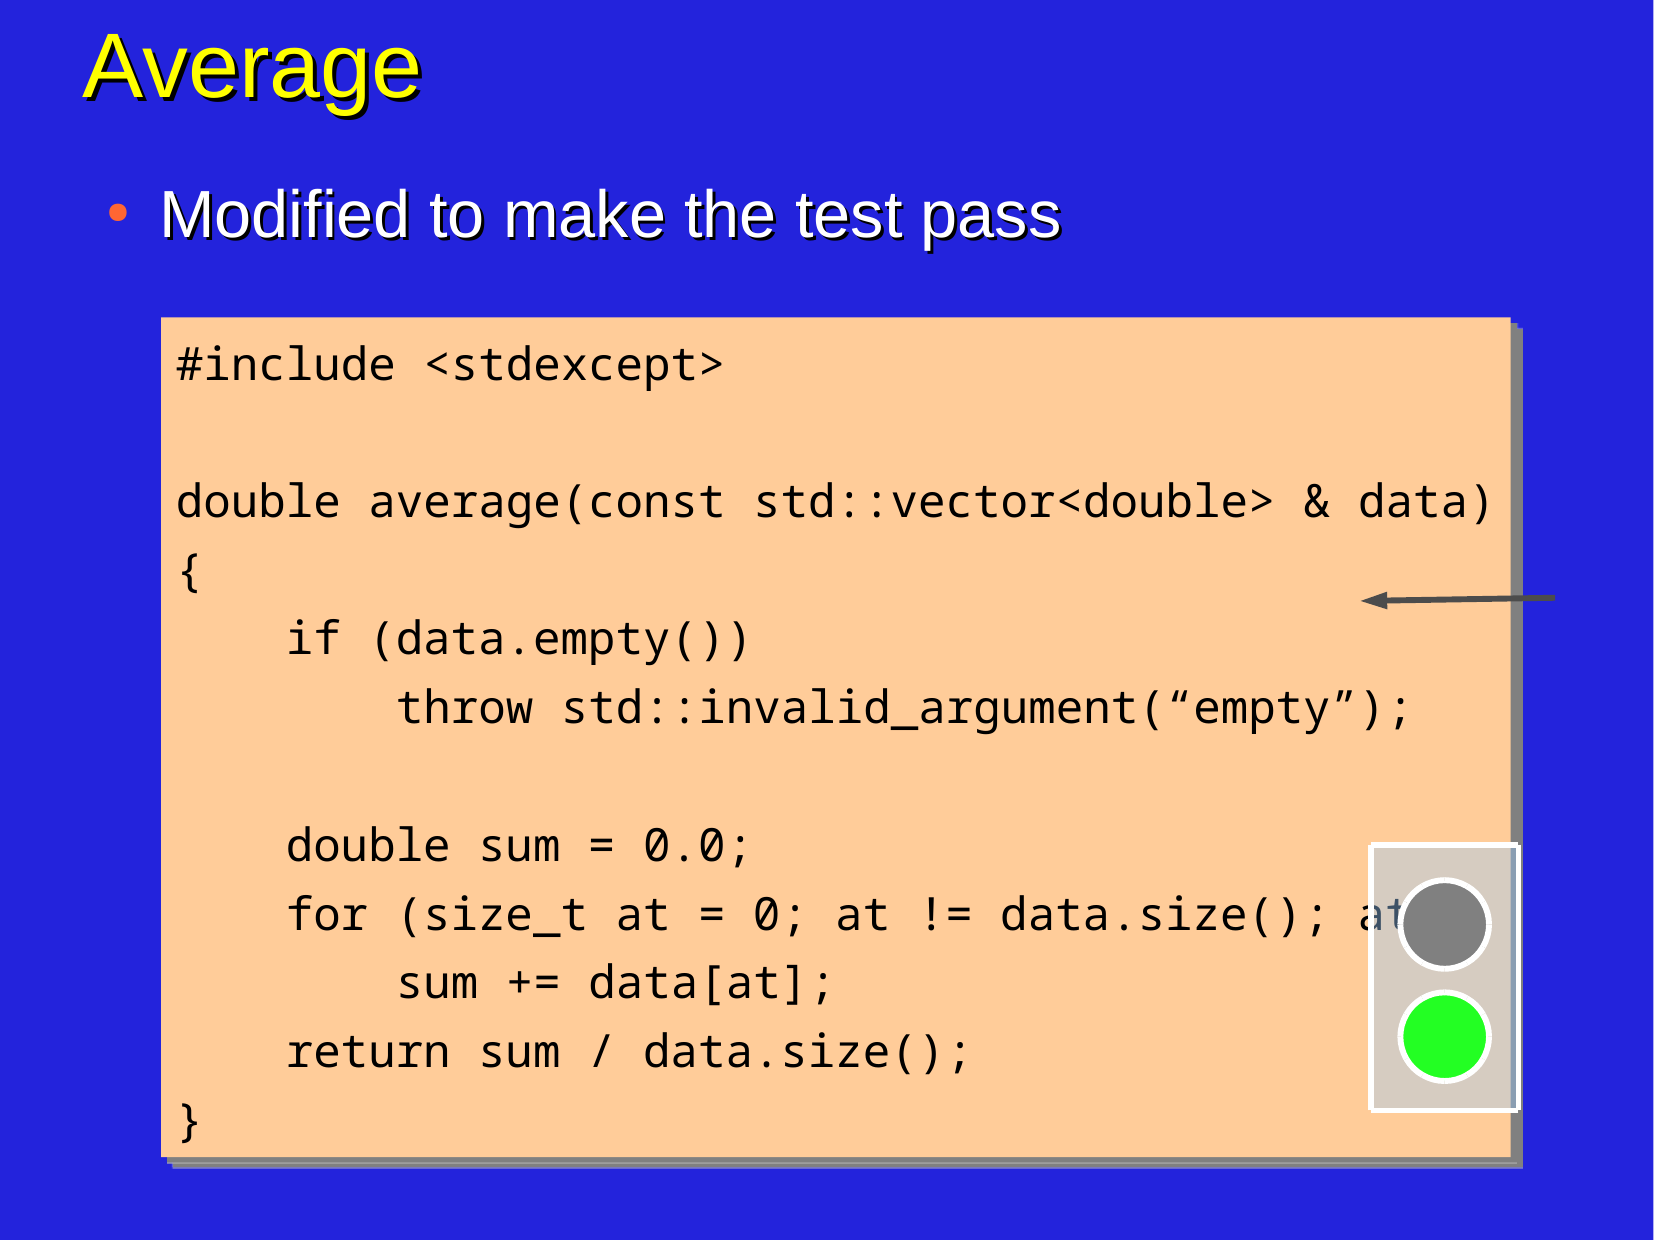

# Average
Modified to make the test pass
#include <stdexcept>
double average(const std::vector<double> & data)
{
 if (data.empty())
 throw std::invalid_argument(“empty”);
 double sum = 0.0;
 for (size_t at = 0; at != data.size(); at++)
 sum += data[at];
 return sum / data.size();
}